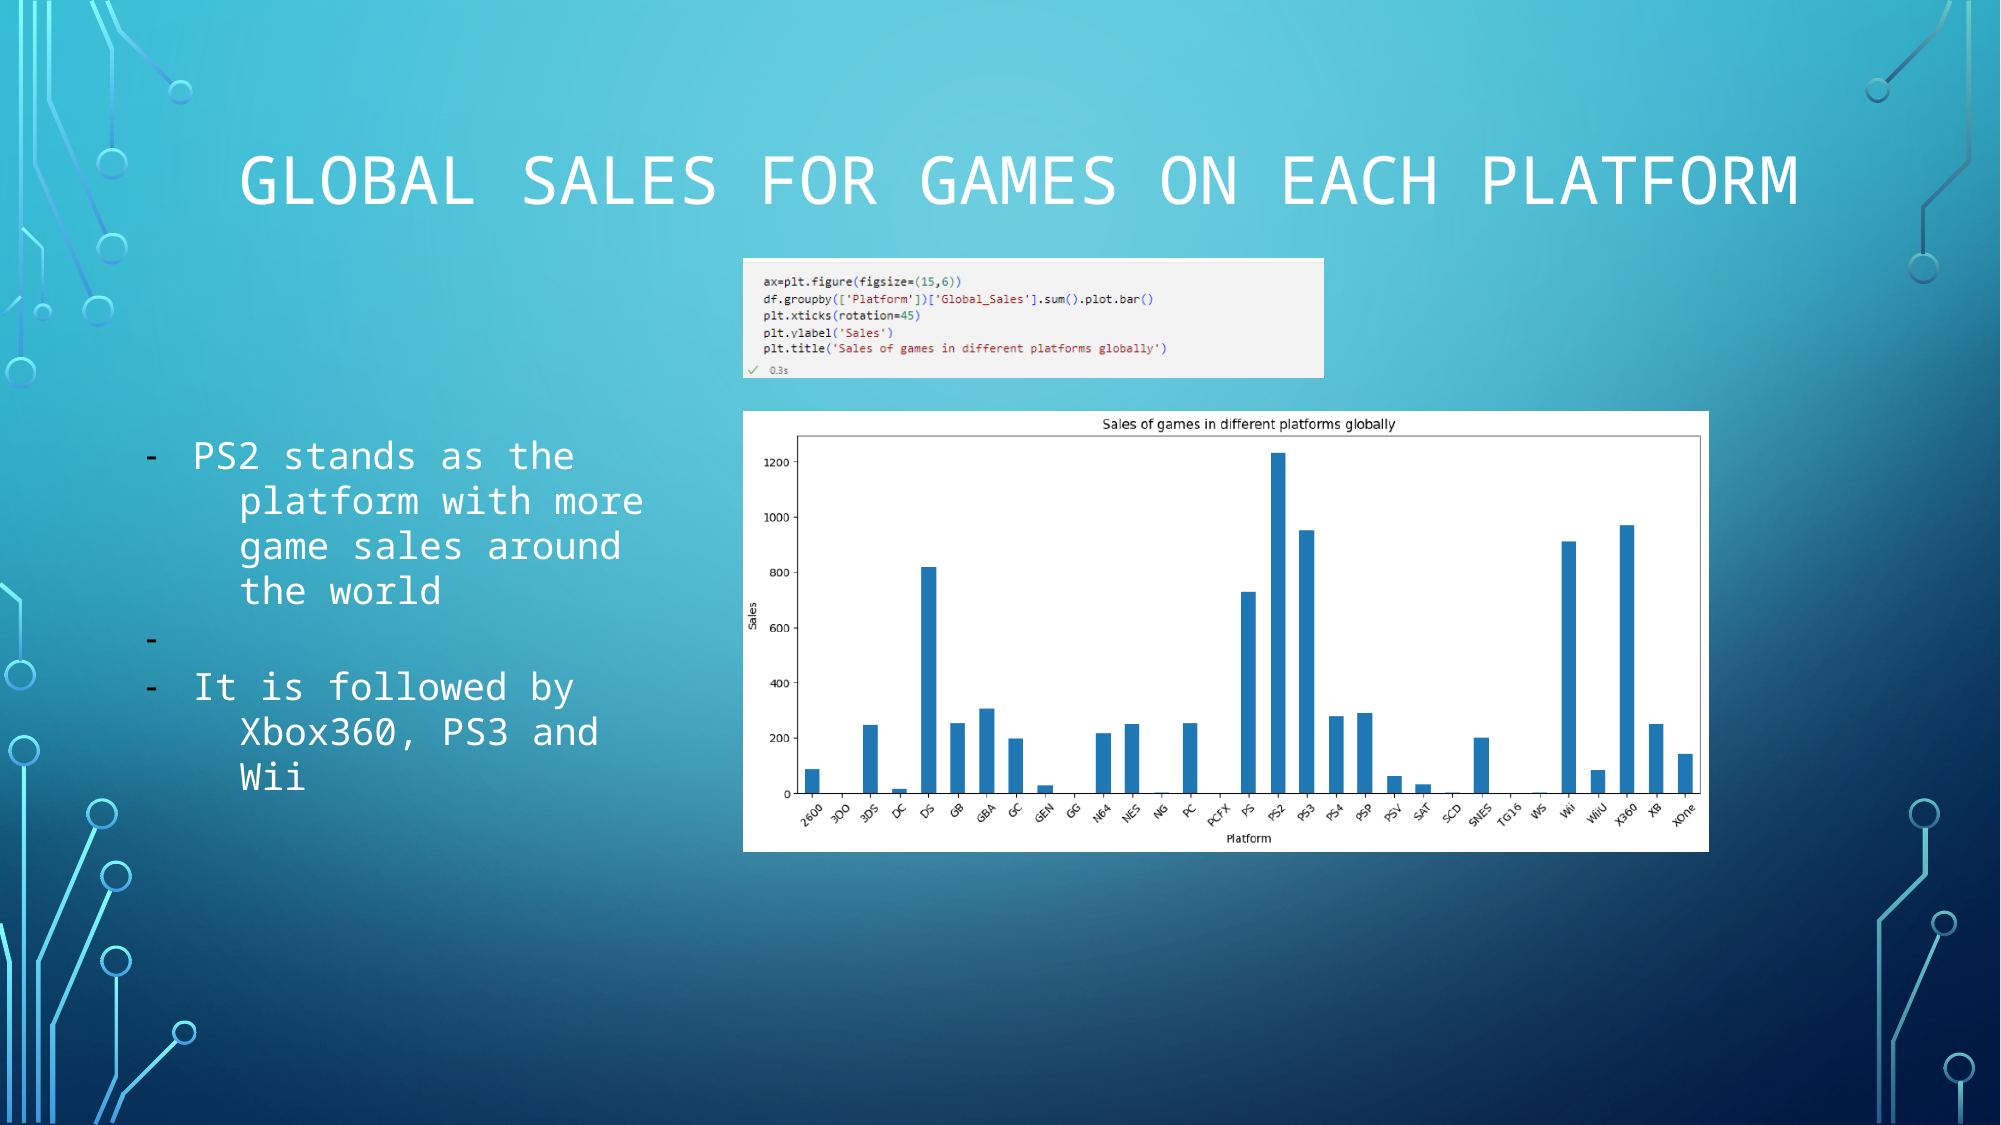

# global sales for games on each platform
PS2 stands as the platform with more game sales around the world
It is followed by Xbox360, PS3 and Wii